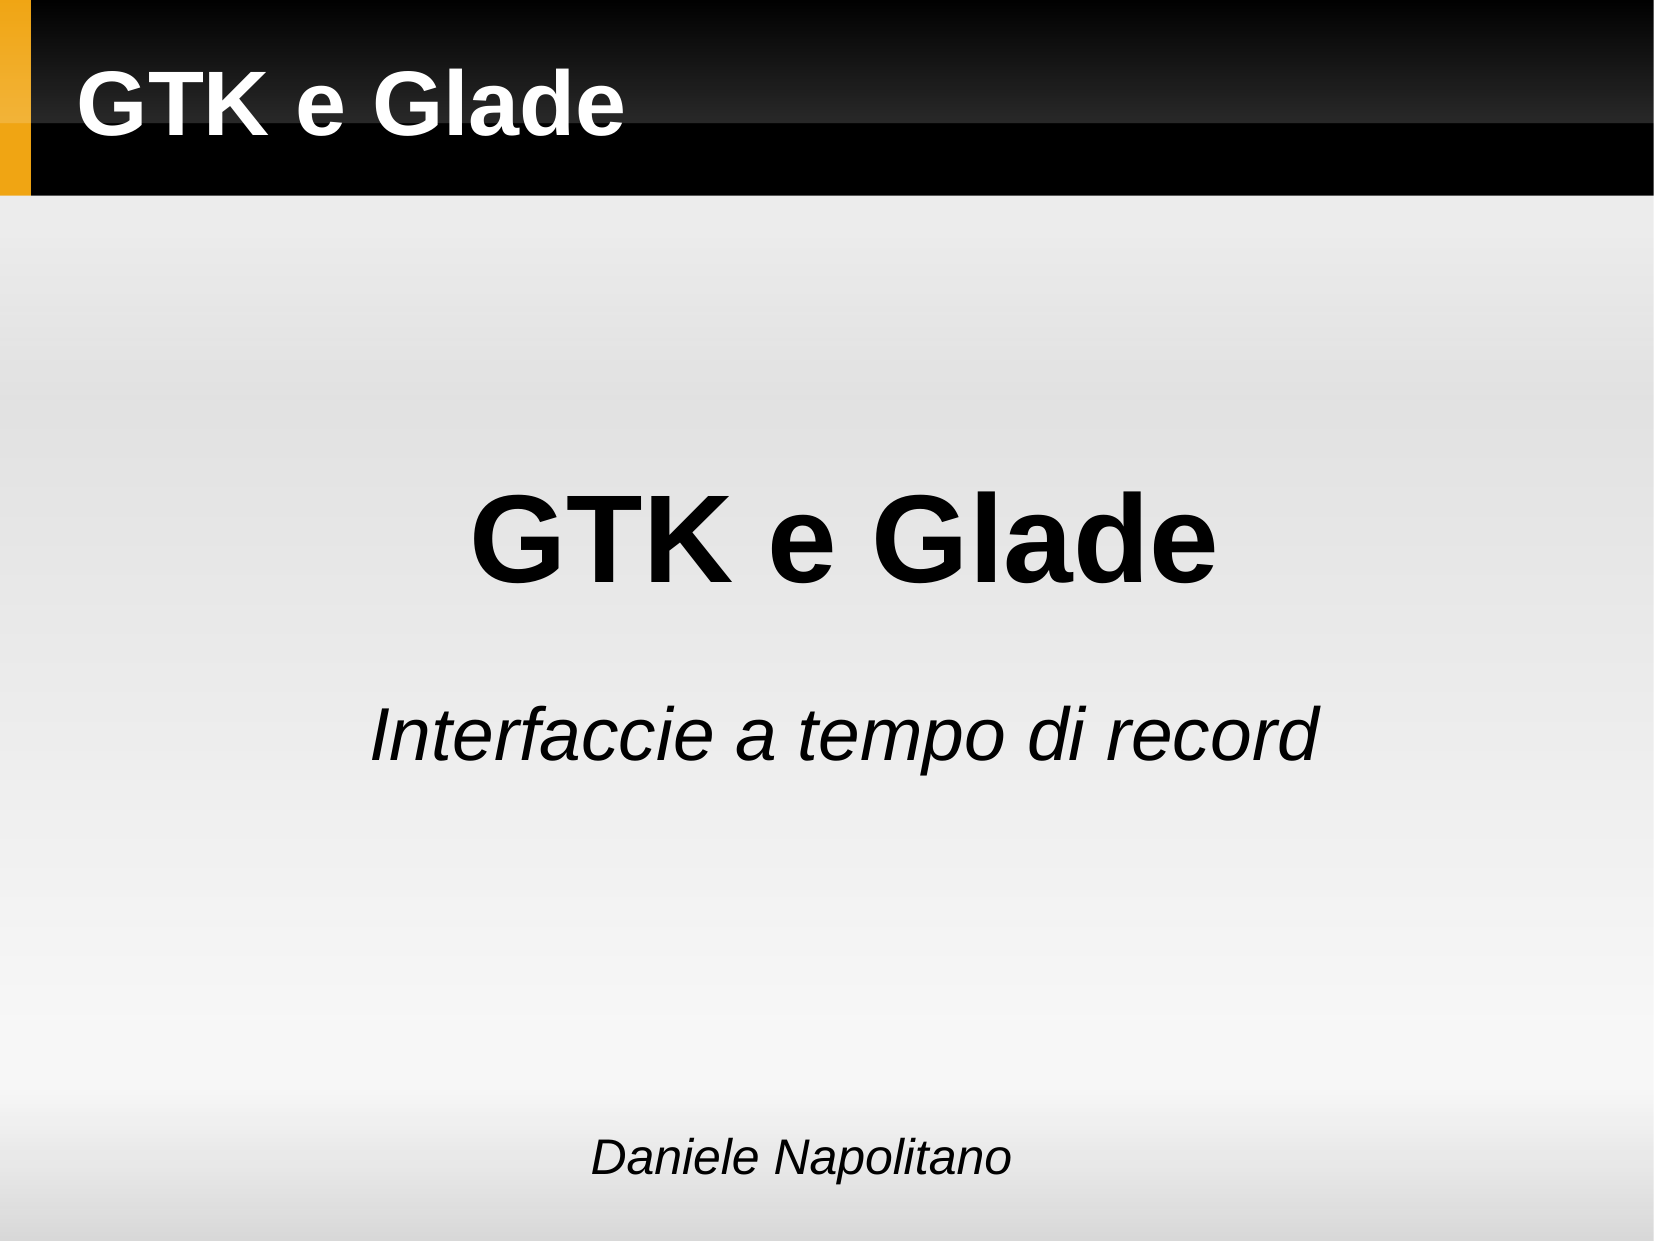

# GTK e Glade
GTK e Glade
Interfaccie a tempo di record
Daniele Napolitano